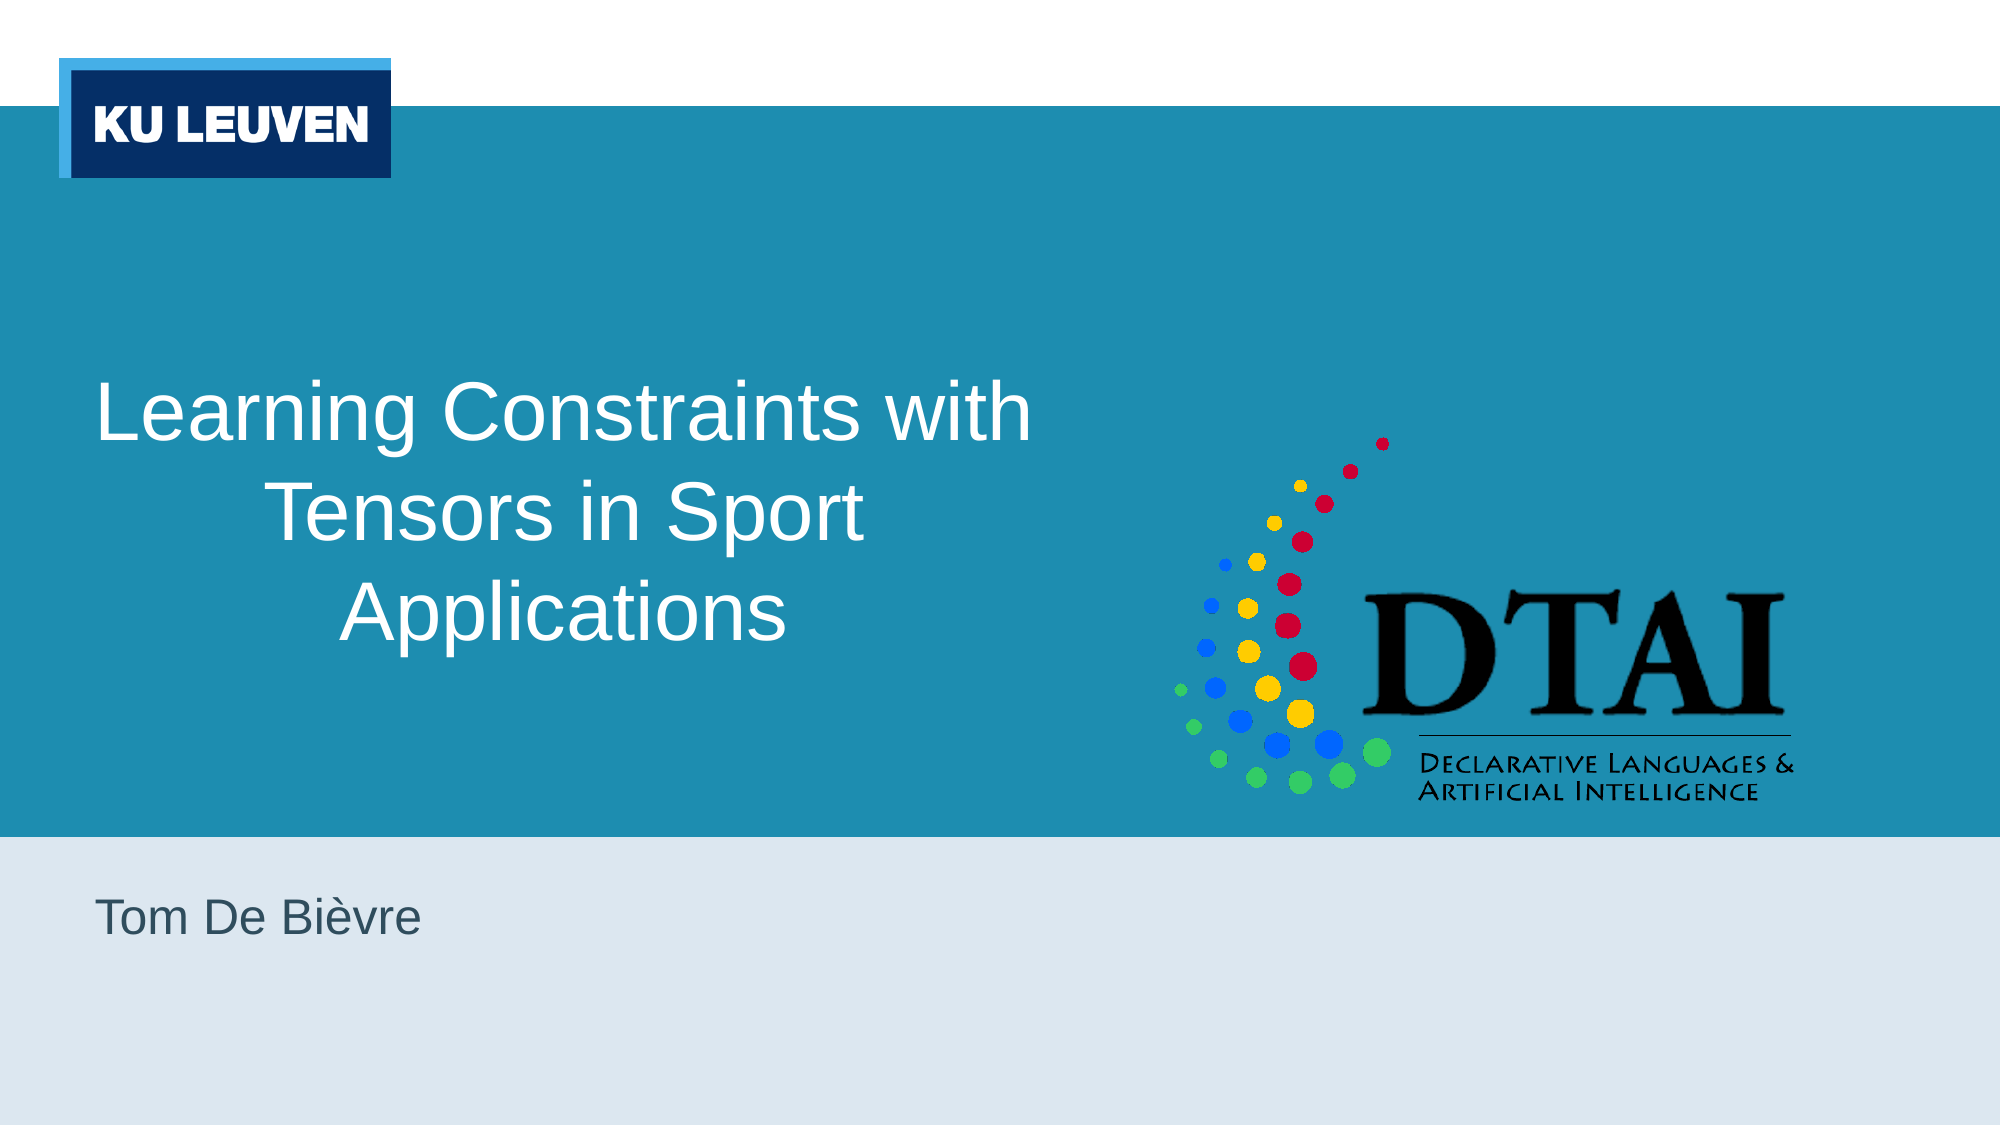

# Learning Constraints with Tensors in Sport Applications
Tom De Bièvre